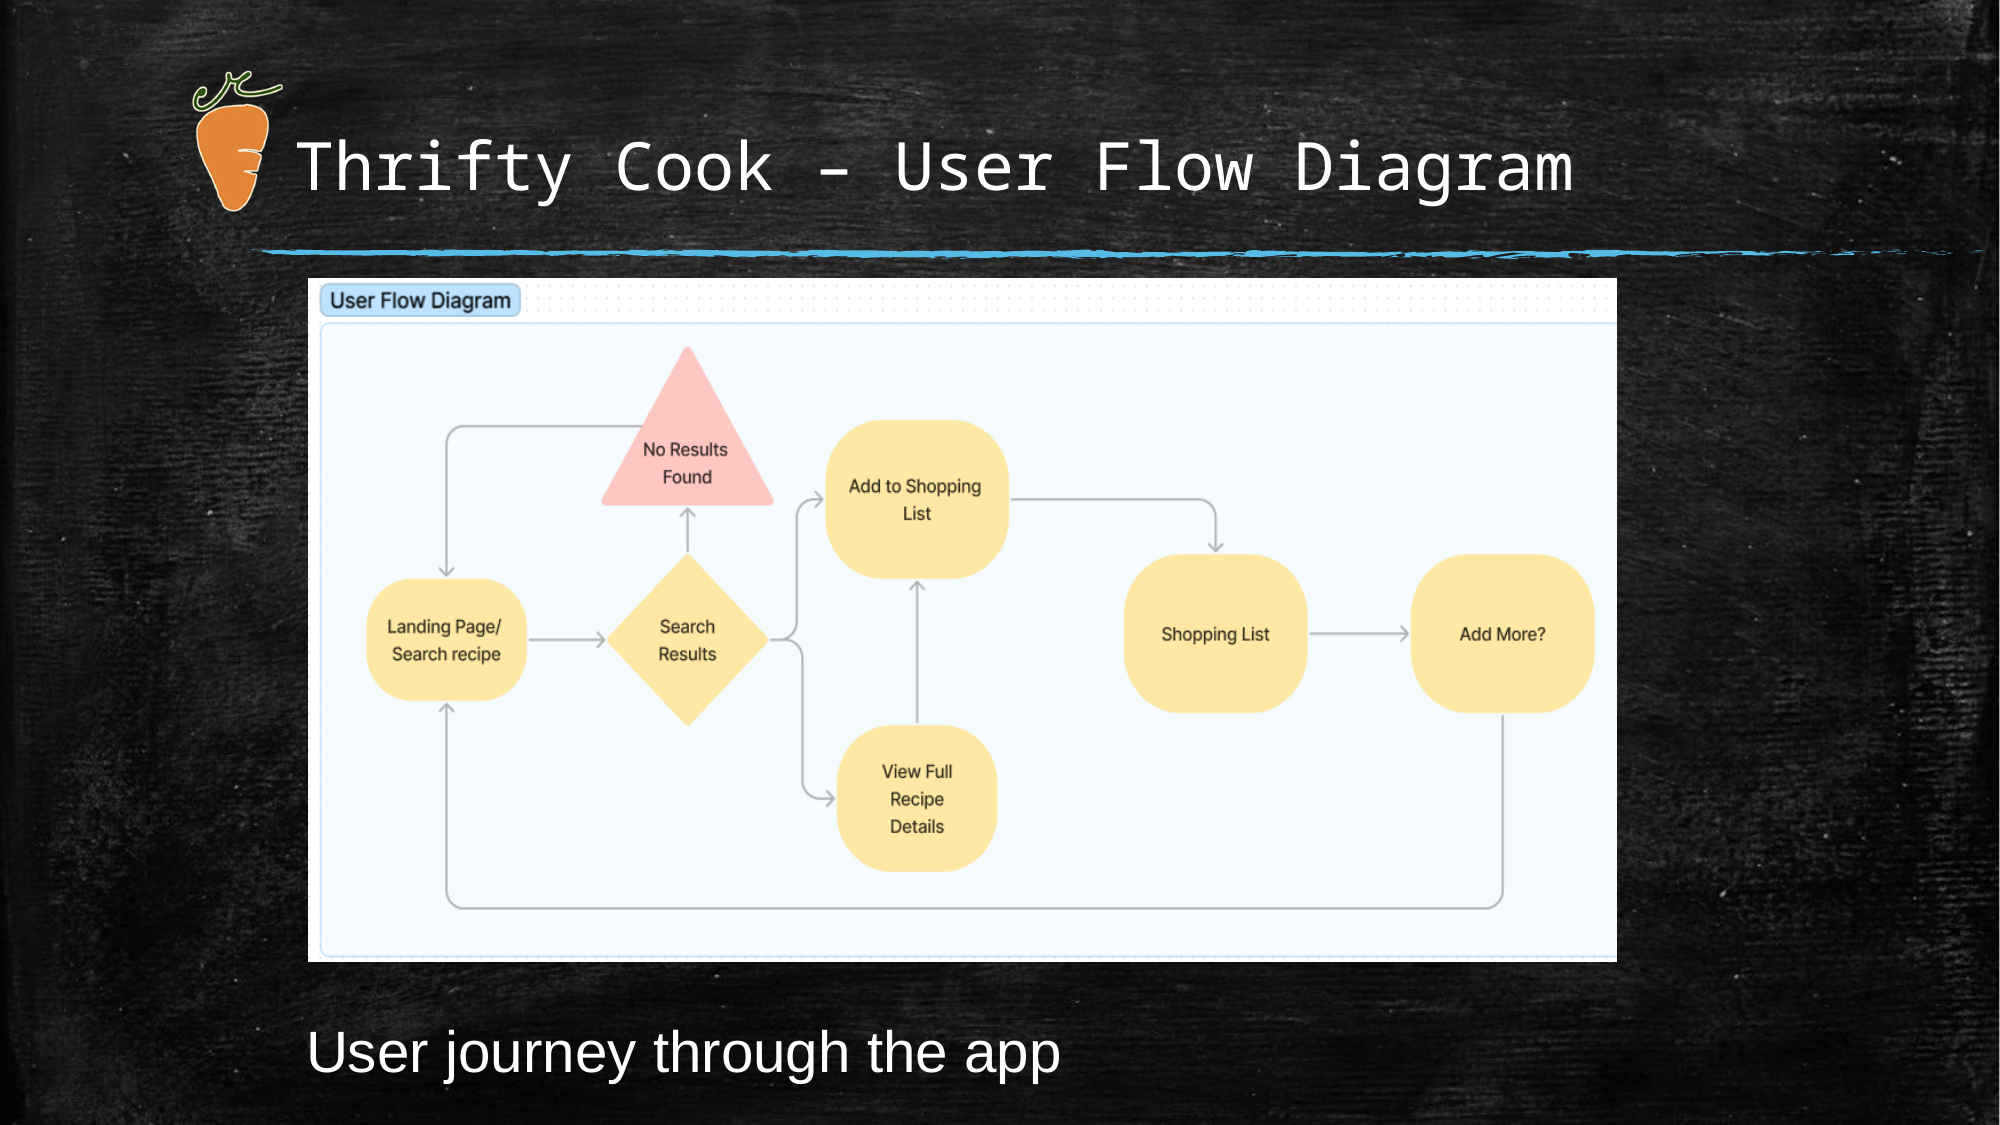

# Thrifty Cook – User Flow Diagram
User journey through the app